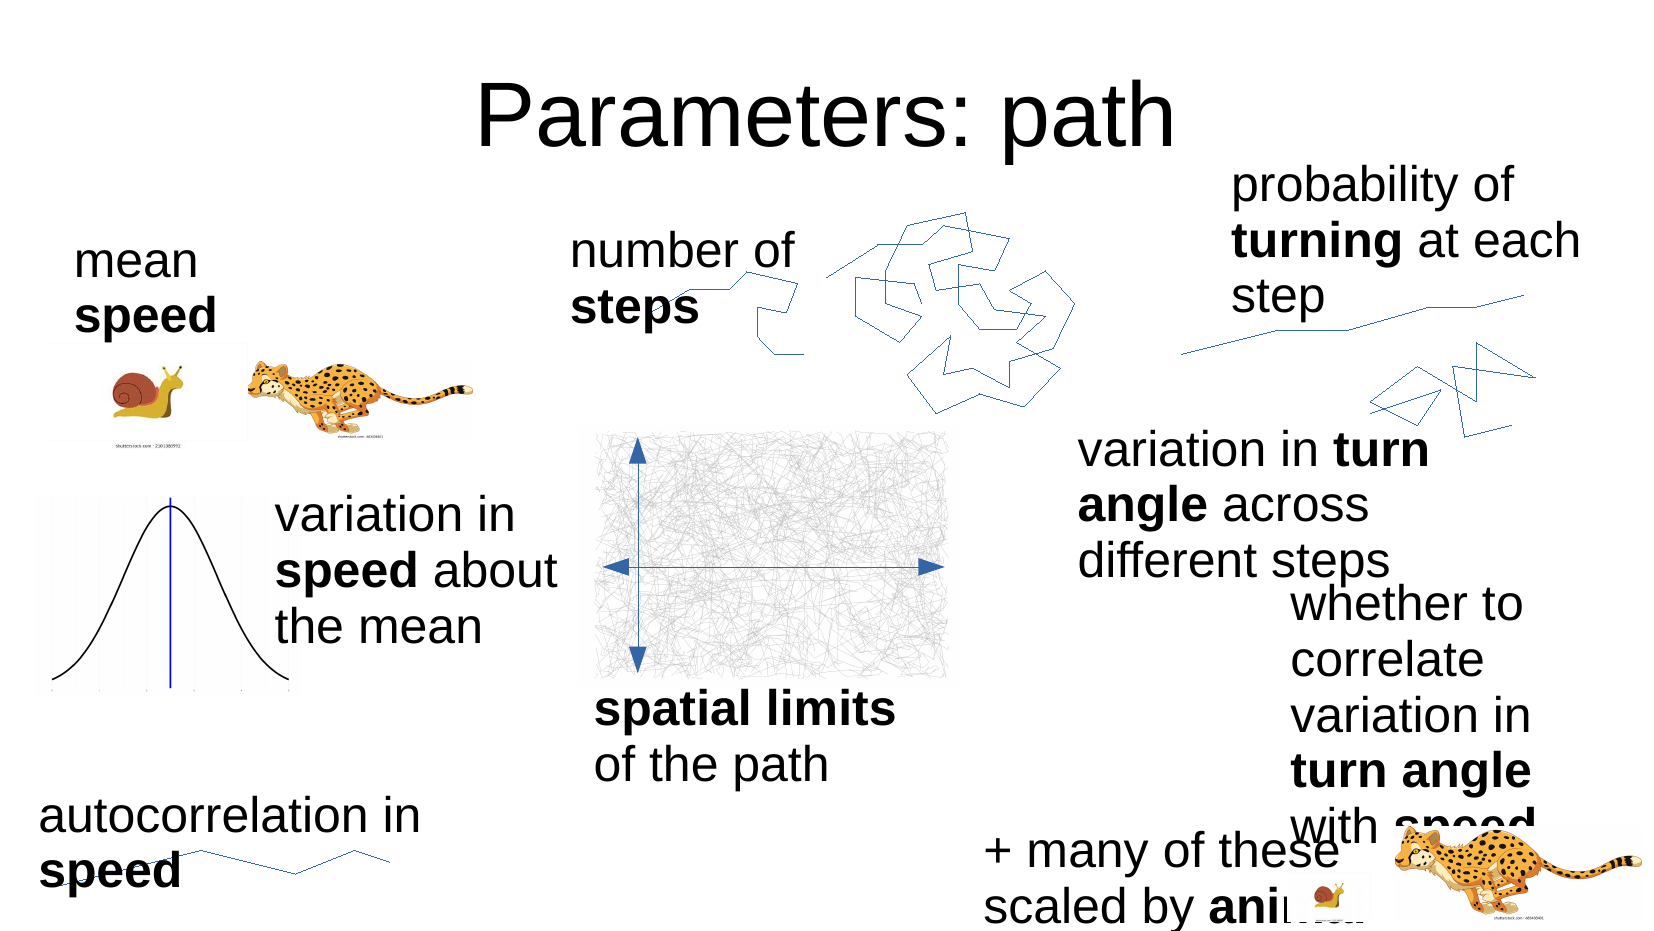

# Parameters: path
probability of turning at each step
number of steps
mean speed
variation in turn angle across different steps
variation in speed about the mean
whether to correlate variation in turn angle with speed
spatial limits of the path
autocorrelation in speed
+ many of these scaled by animal size